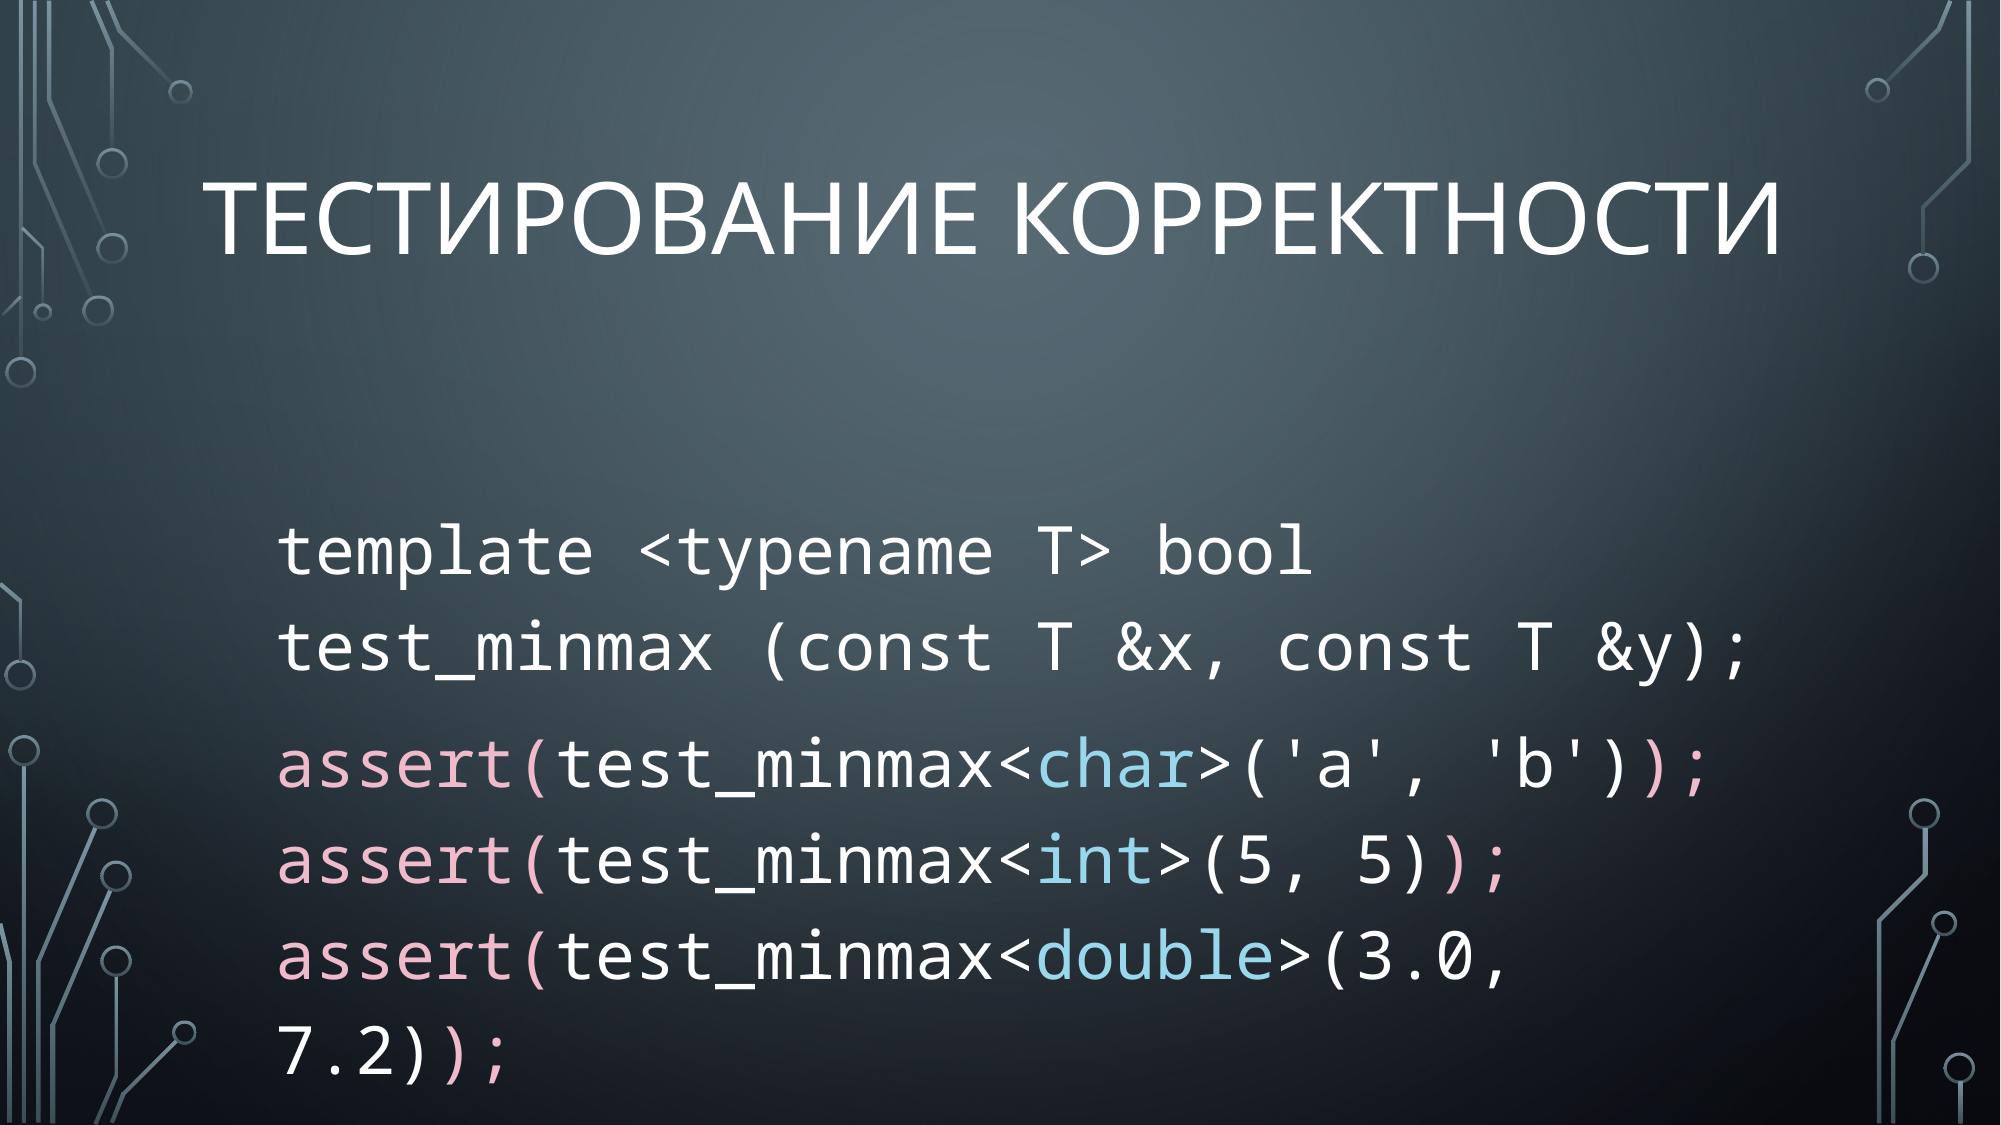

# Тестирование корректности
template <typename T> bool
test_minmax (const T &x, const T &y);
assert(test_minmax<char>('a', 'b'));
assert(test_minmax<int>(5, 5));
assert(test_minmax<double>(3.0, 7.2));